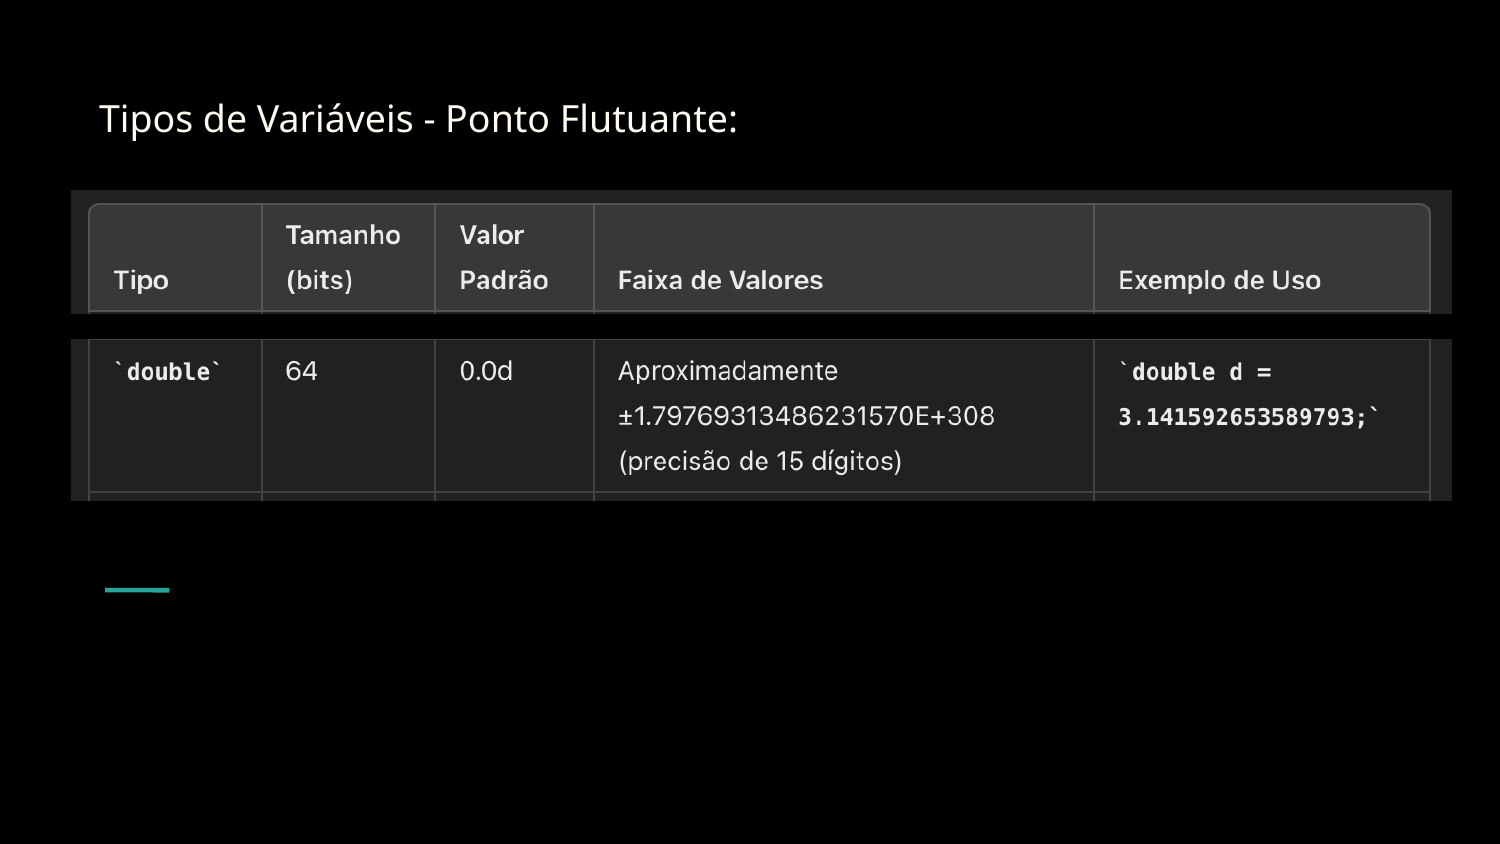

# Tipos de Variáveis - Ponto Flutuante:
double: Representa números de ponto flutuante de precisão dupla e é o tipo padrão para números decimais.